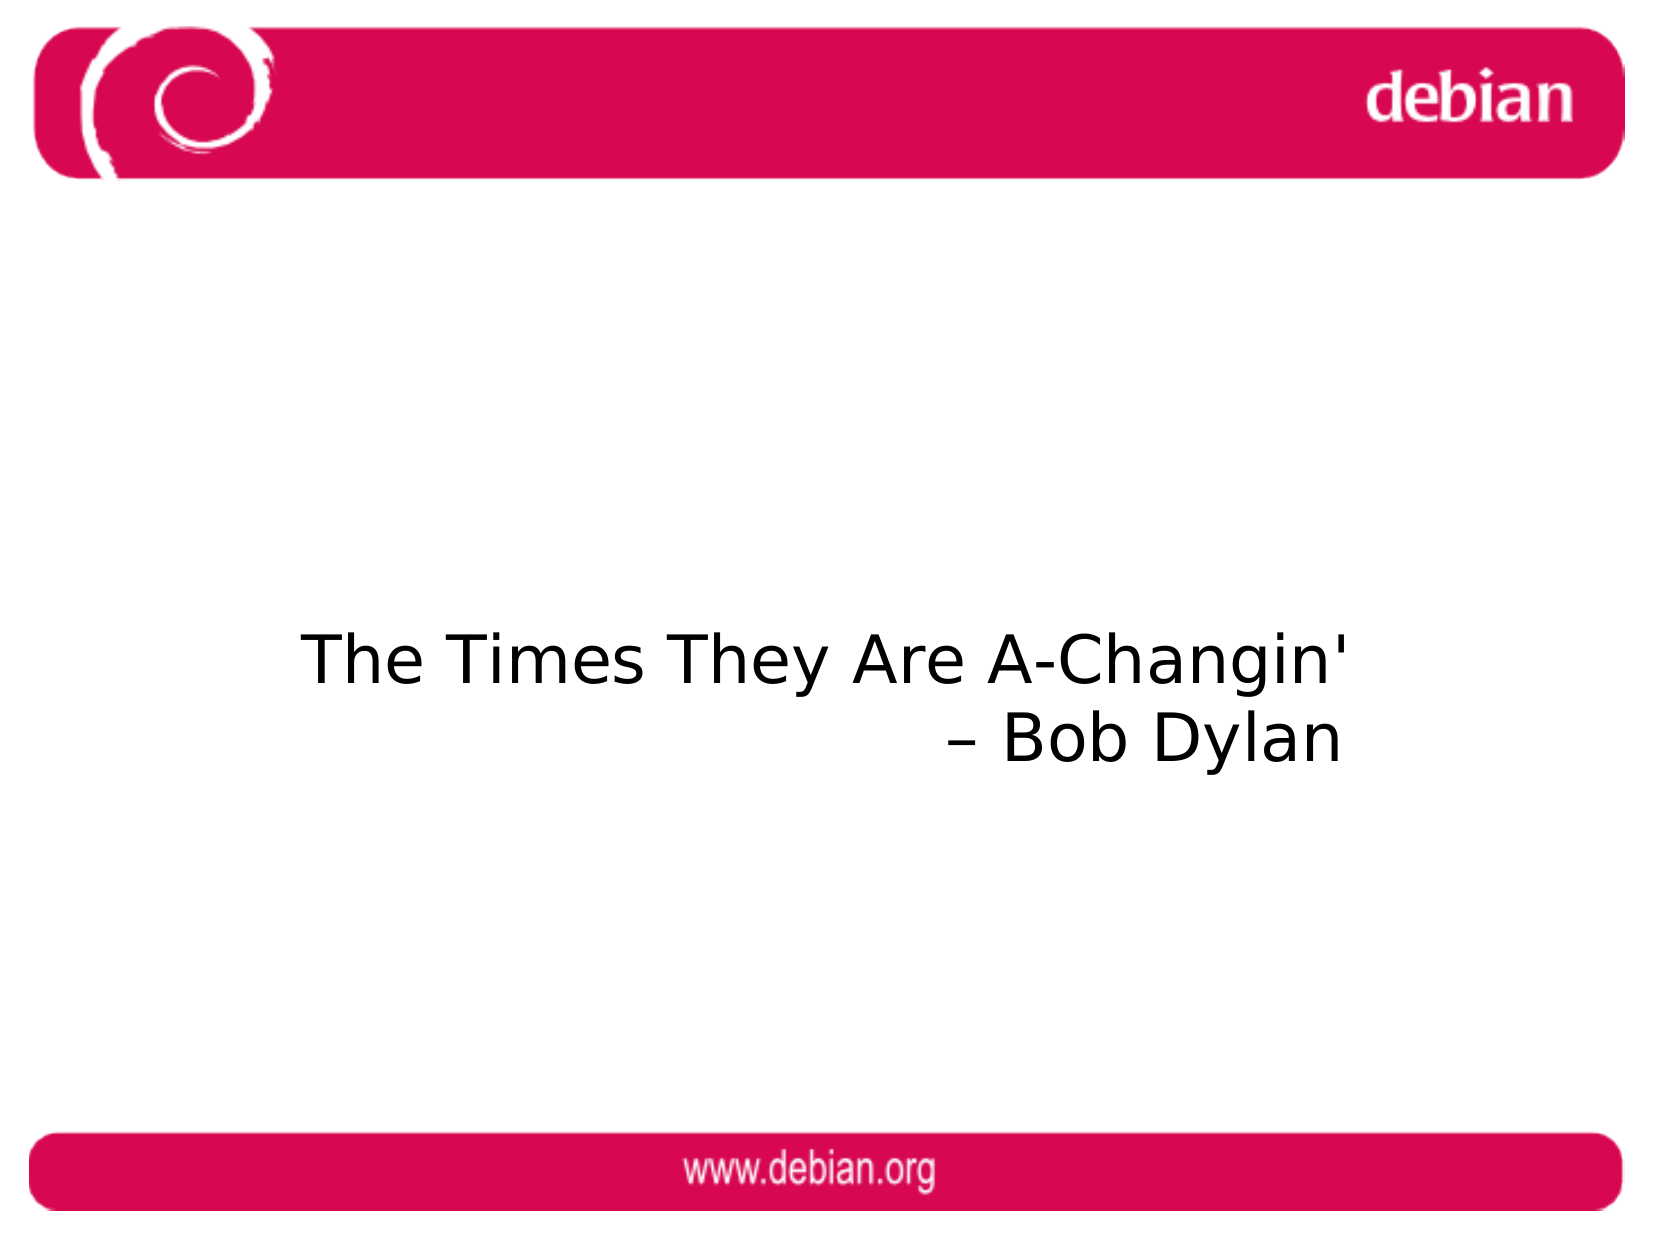

#
The Times They Are A-Changin'
 – Bob Dylan